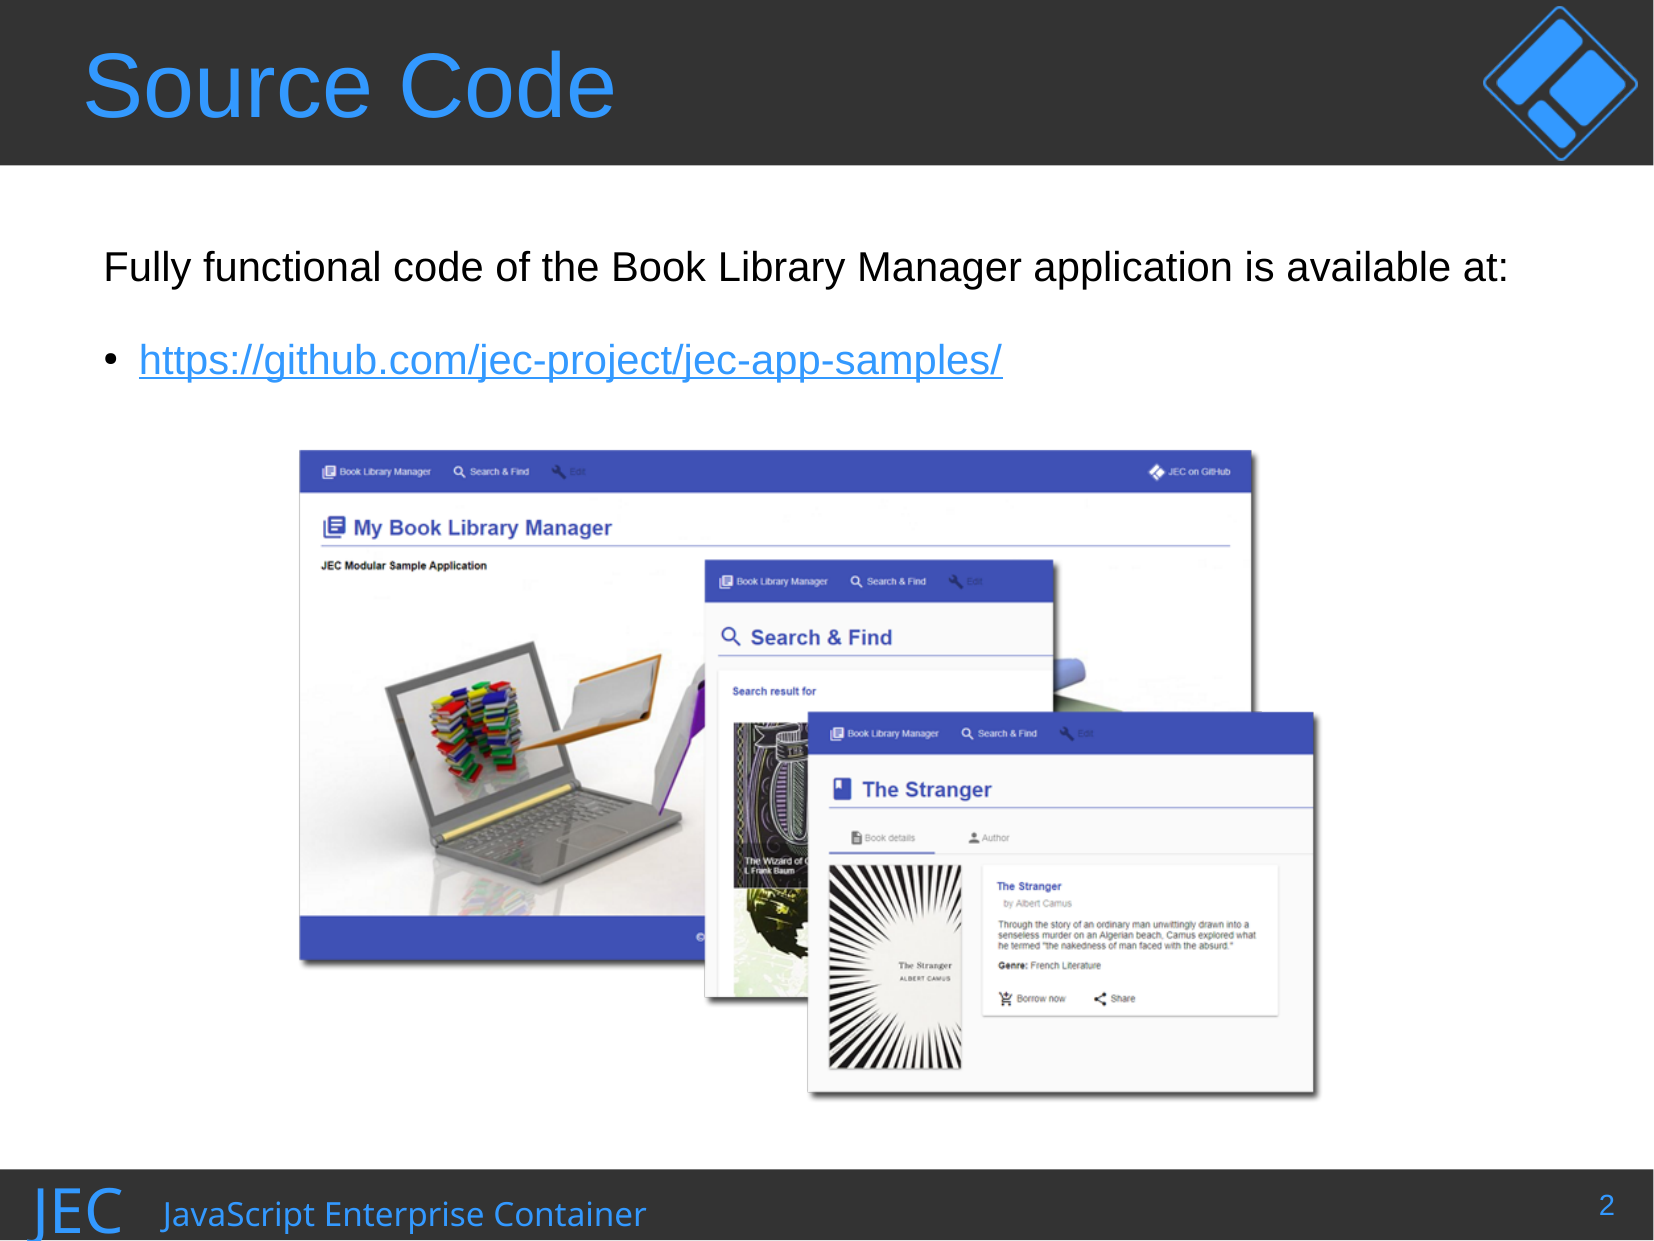

# Source Code
Fully functional code of the Book Library Manager application is available at:
https://github.com/jec-project/jec-app-samples/
JEC
2
JavaScript Enterprise Container